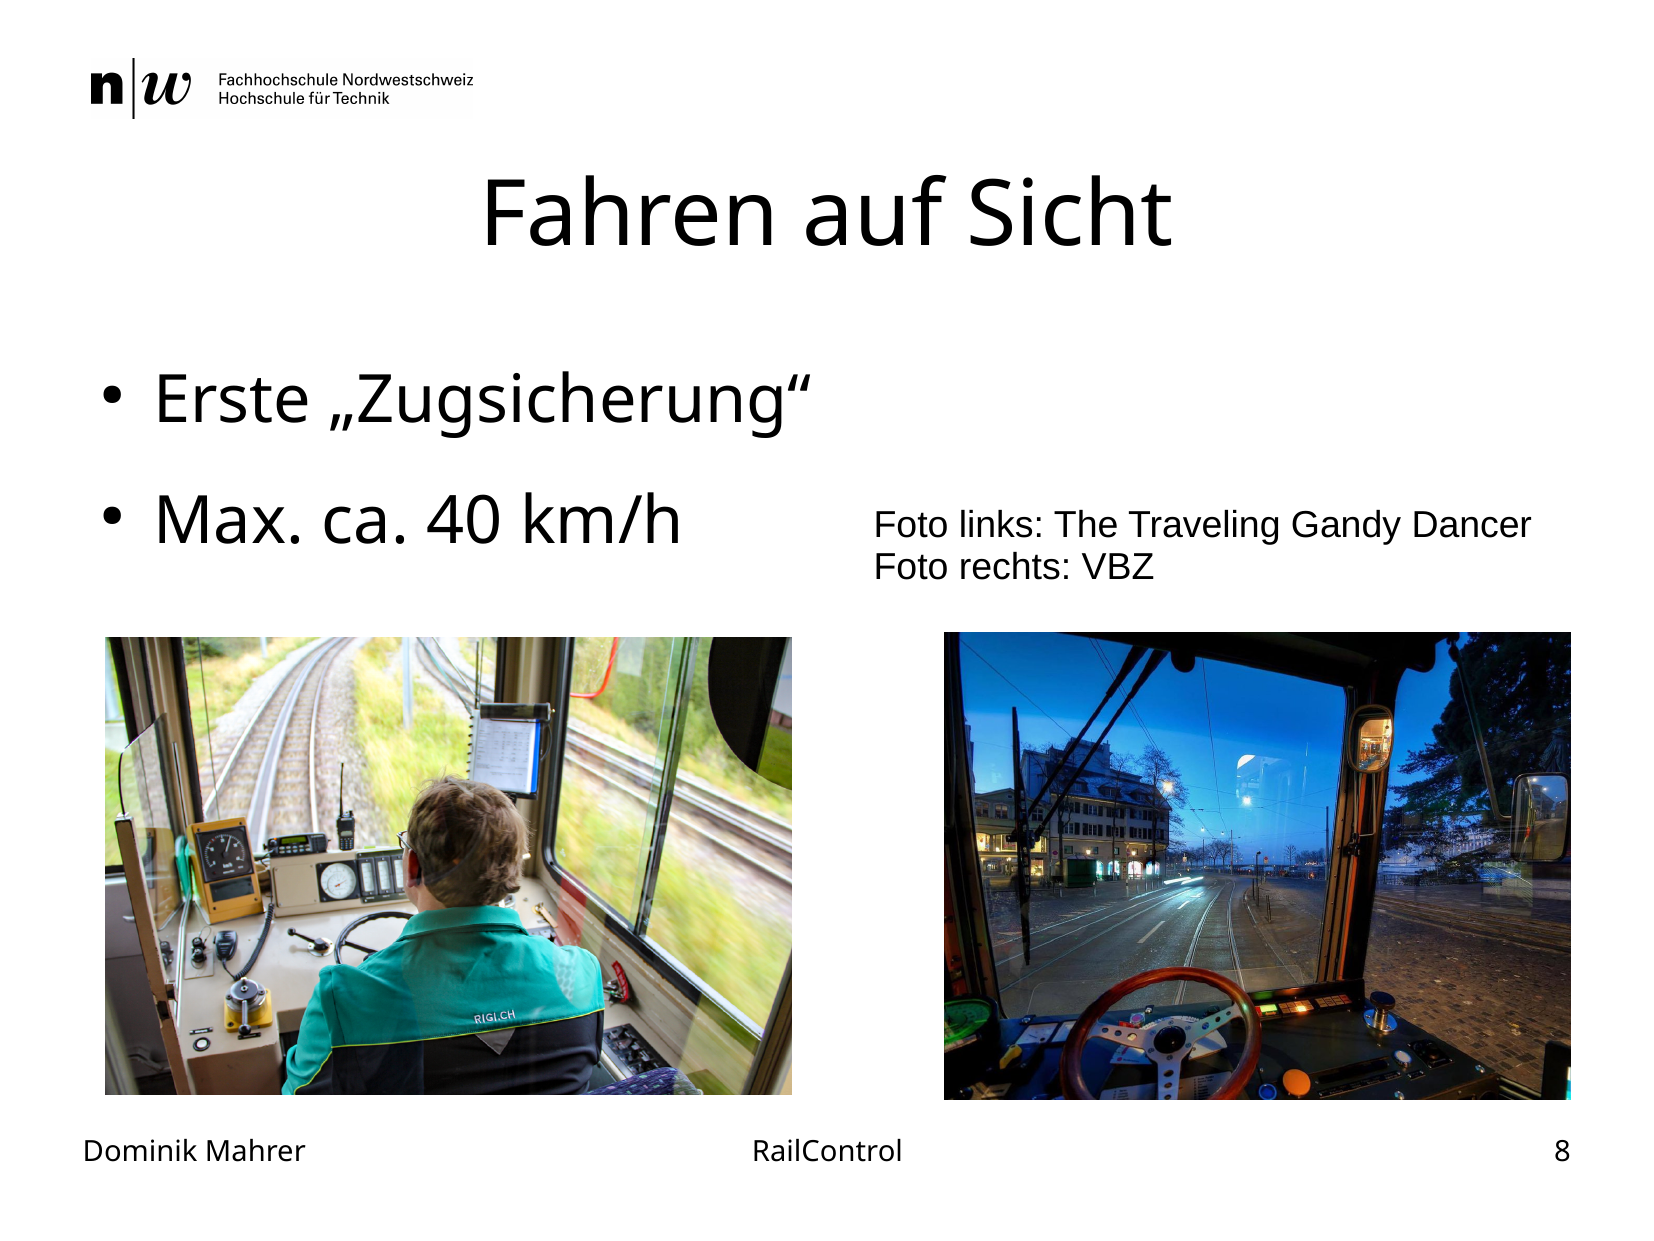

# Fahren auf Sicht
Erste „Zugsicherung“
Max. ca. 40 km/h
Foto links: The Traveling Gandy Dancer
Foto rechts: VBZ
Dominik Mahrer
RailControl
8